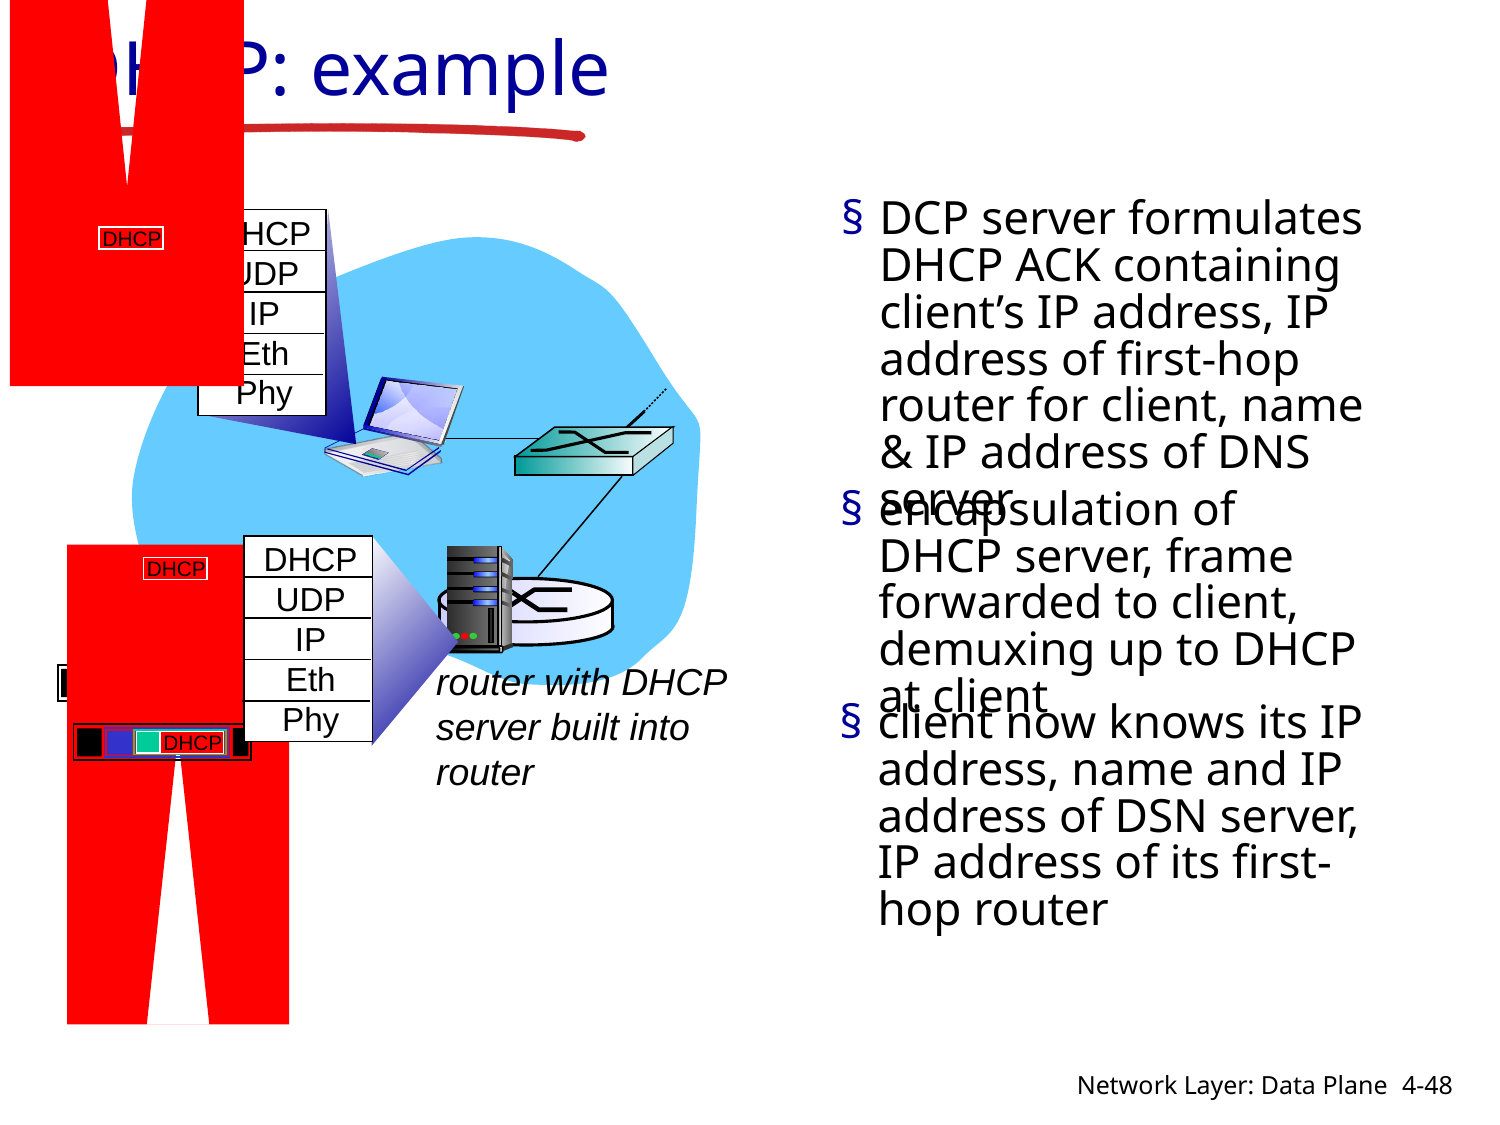

DHCP: example
DHCP
DHCP
DHCP
DHCP
# DCP server formulates DHCP ACK containing client’s IP address, IP address of first-hop router for client, name & IP address of DNS server
DHCP
UDP
IP
Eth
Phy
encapsulation of DHCP server, frame forwarded to client, demuxing up to DHCP at client
DHCP
UDP
IP
Eth
Phy
DHCP
DHCP
DHCP
DHCP
router with DHCP
server built into
router
client now knows its IP address, name and IP address of DSN server, IP address of its first-hop router
DHCP
Network Layer: Data Plane